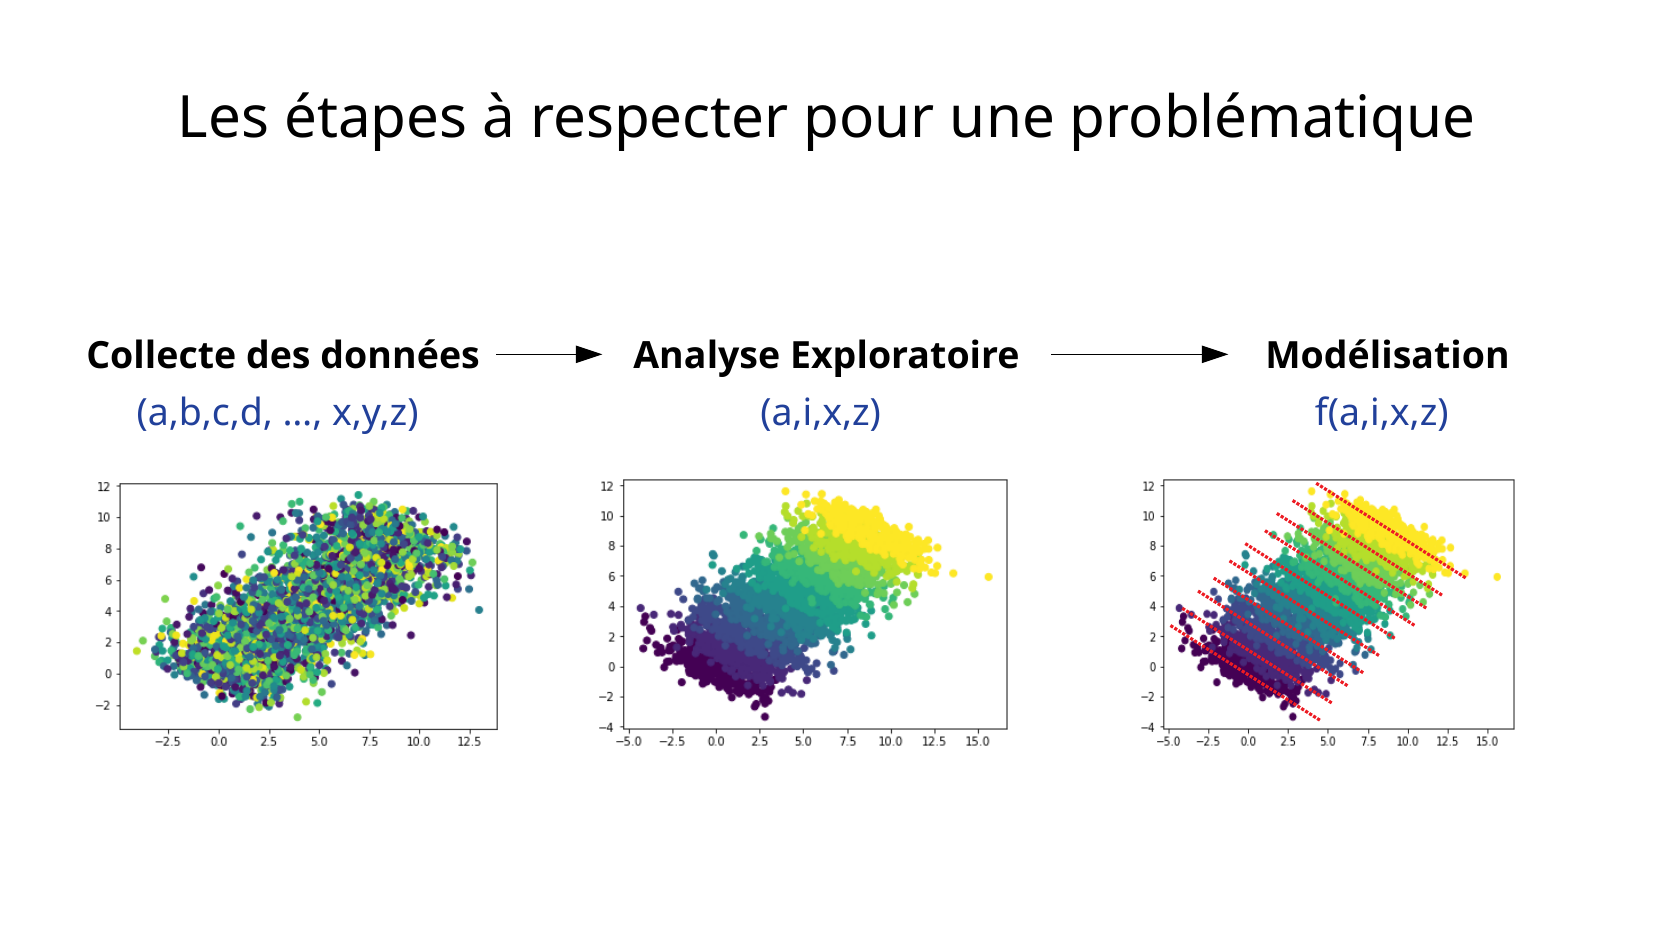

# Les étapes à respecter pour une problématique
Analyse Exploratoire
Modélisation
Collecte des données
(a,i,x,z)
f(a,i,x,z)
(a,b,c,d, …, x,y,z)